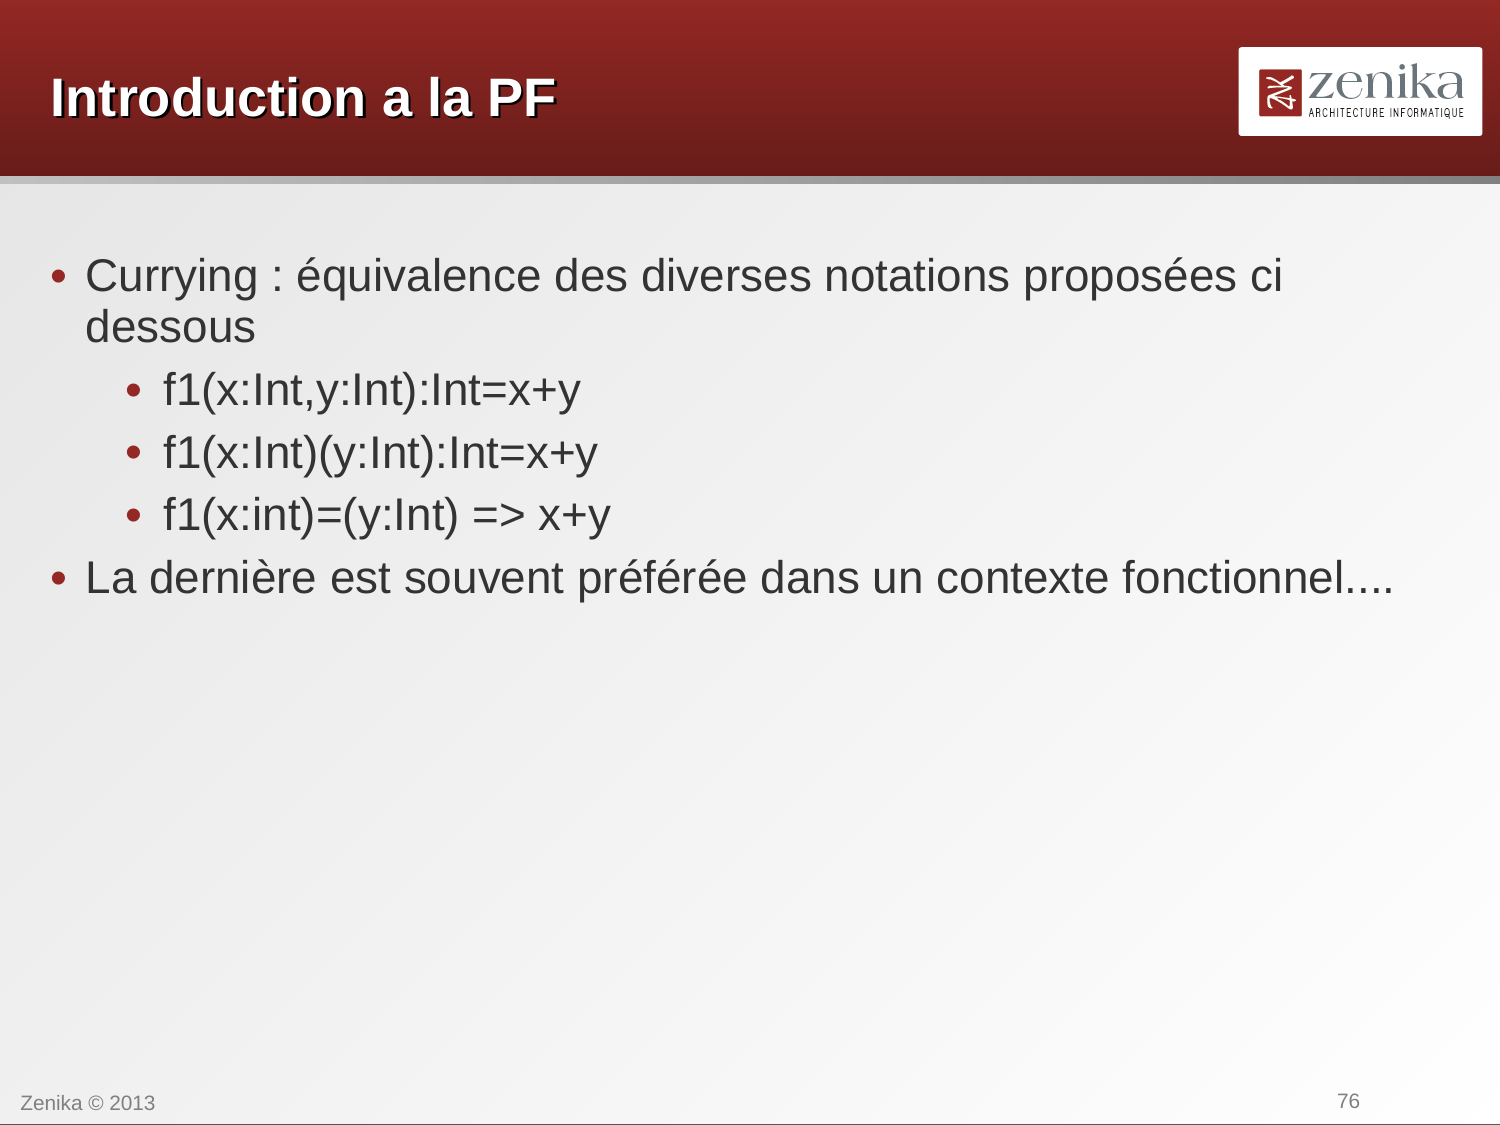

# Introduction a la PF
Currying : équivalence des diverses notations proposées ci dessous
f1(x:Int,y:Int):Int=x+y
f1(x:Int)(y:Int):Int=x+y
f1(x:int)=(y:Int) => x+y
La dernière est souvent préférée dans un contexte fonctionnel....